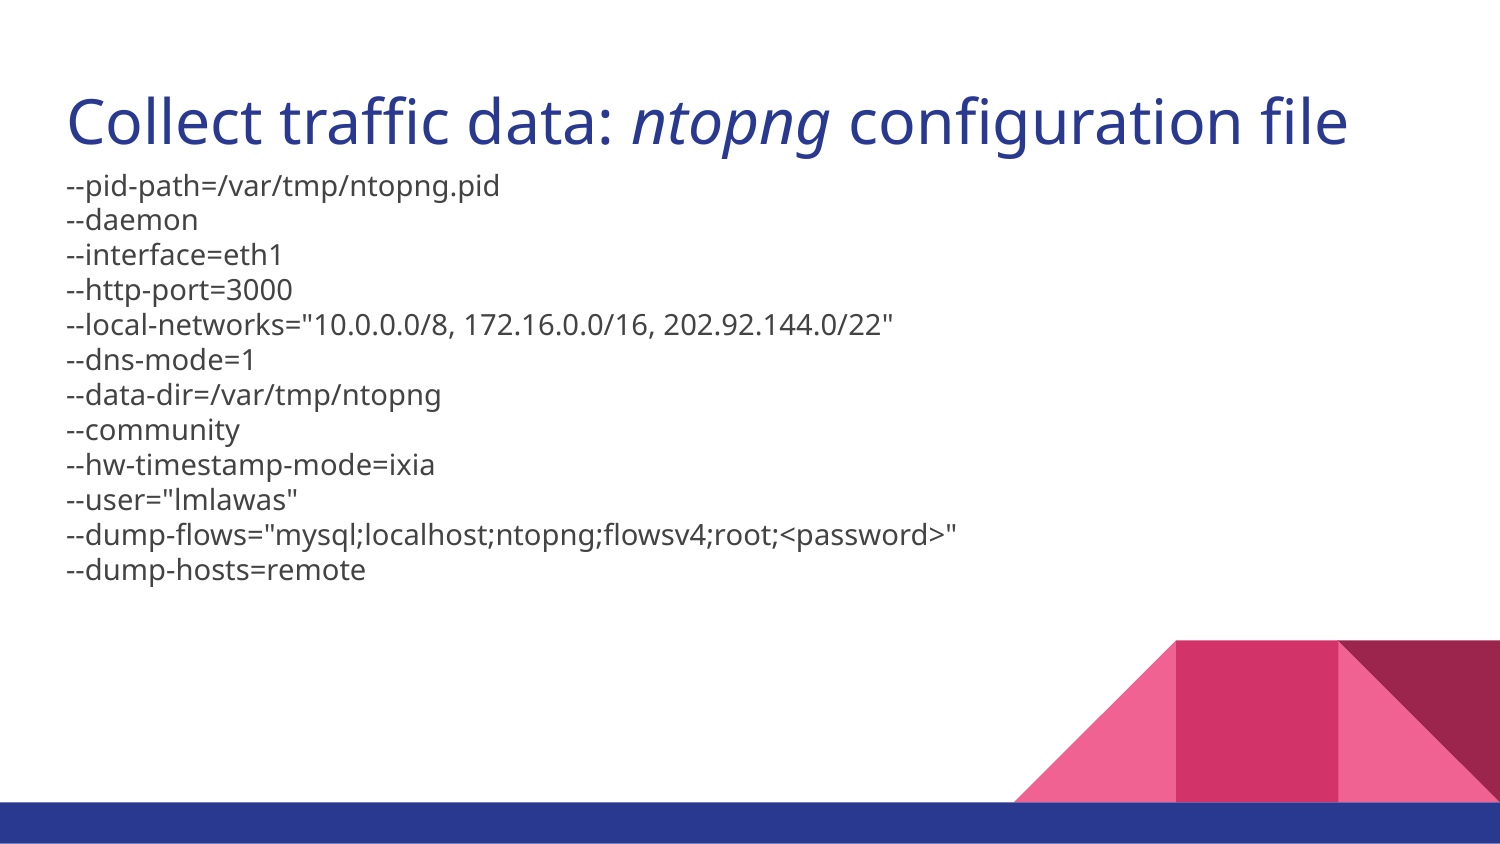

# Collect traffic data: ntopng configuration file
--pid-path=/var/tmp/ntopng.pid
--daemon
--interface=eth1
--http-port=3000
--local-networks="10.0.0.0/8, 172.16.0.0/16, 202.92.144.0/22"
--dns-mode=1
--data-dir=/var/tmp/ntopng
--community
--hw-timestamp-mode=ixia
--user="lmlawas"
--dump-flows="mysql;localhost;ntopng;flowsv4;root;<password>"
--dump-hosts=remote